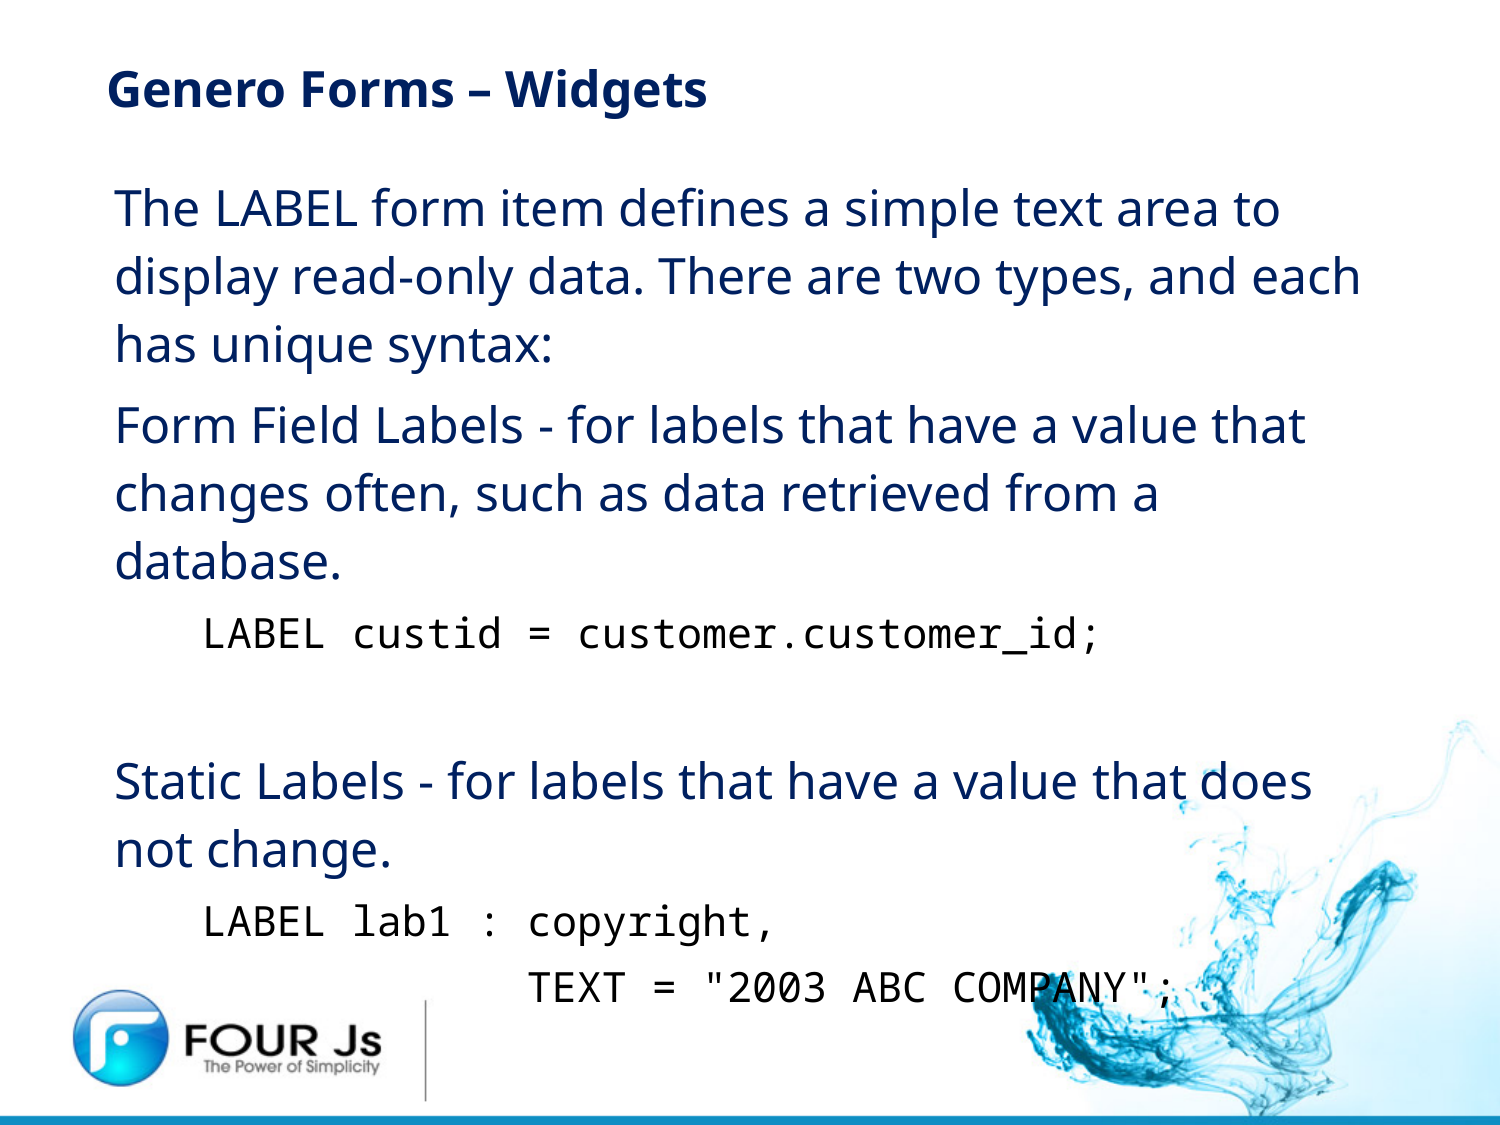

# Genero Forms – Widgets
The LABEL form item defines a simple text area to display read-only data. There are two types, and each has unique syntax:
Form Field Labels - for labels that have a value that changes often, such as data retrieved from a database.
LABEL custid = customer.customer_id;
Static Labels - for labels that have a value that does not change.
LABEL lab1 : copyright,
 TEXT = "2003 ABC COMPANY";